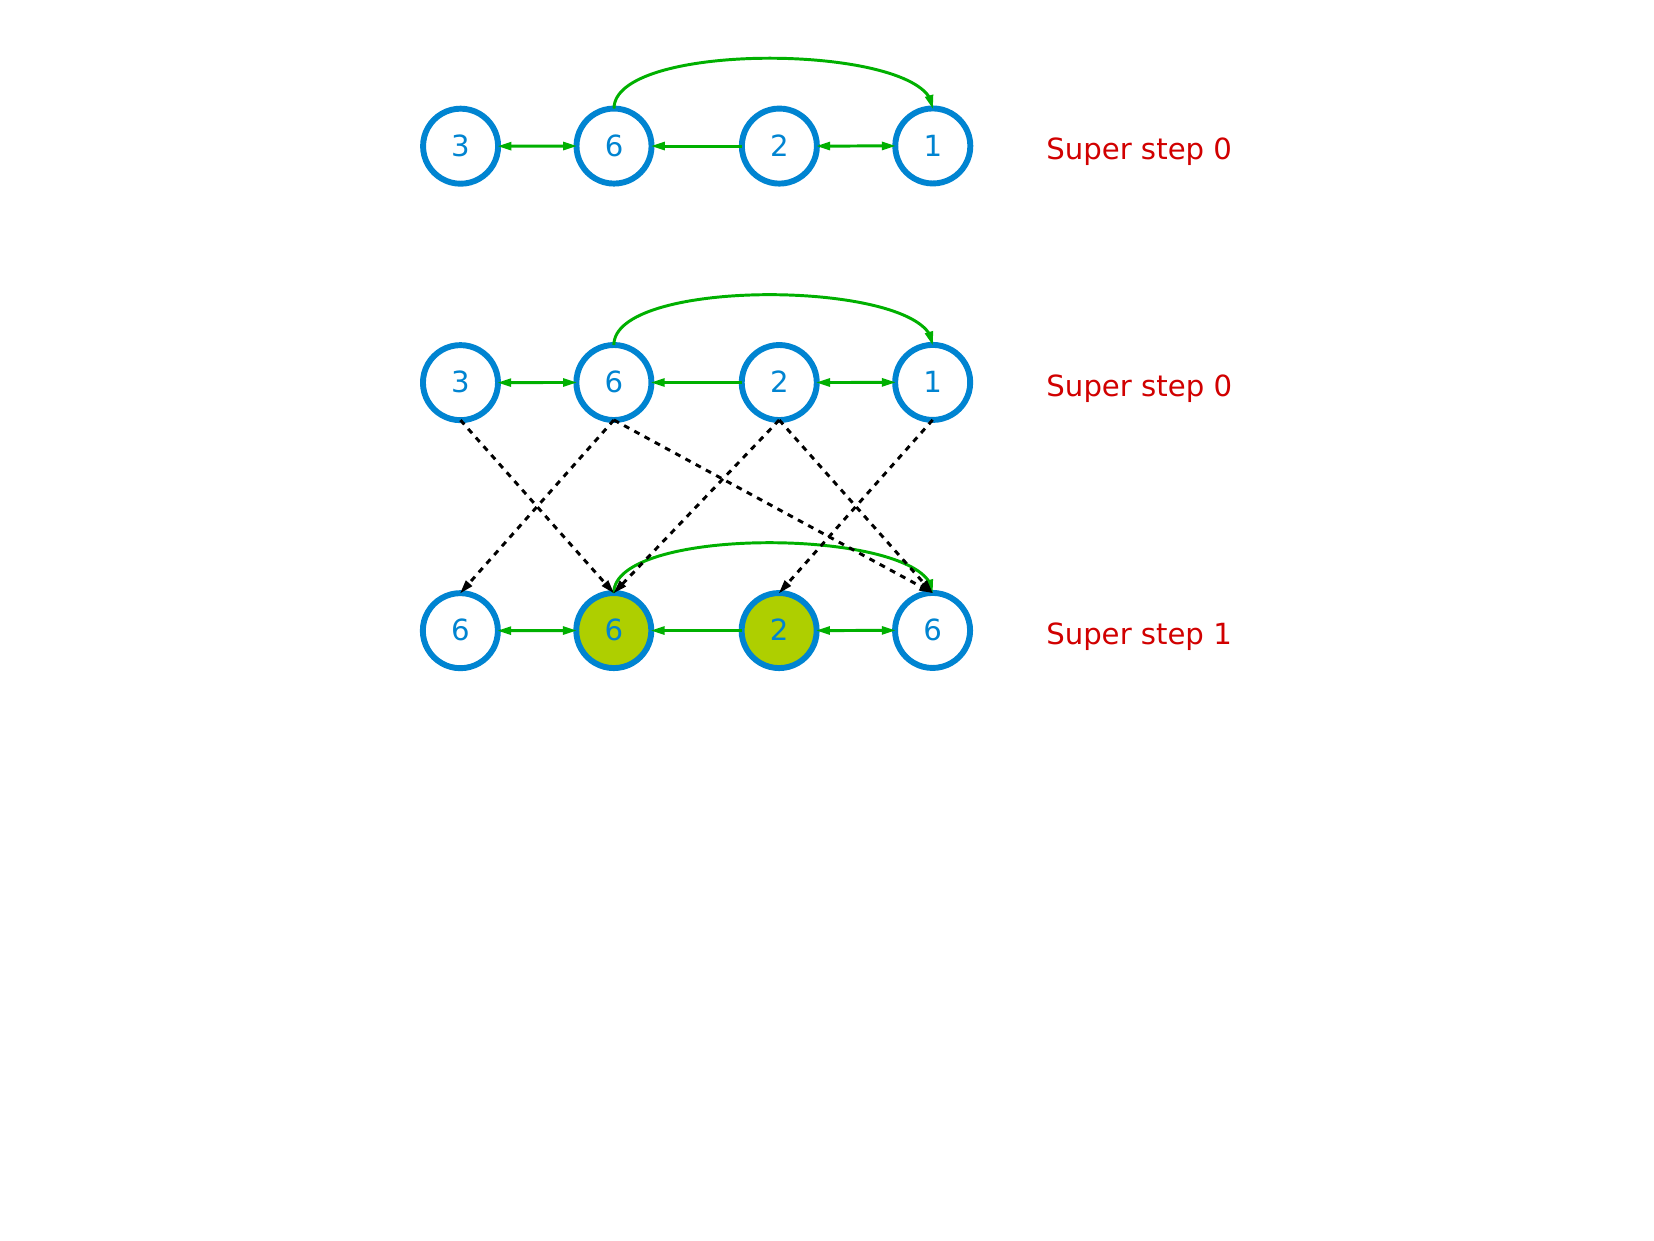

1
6
2
3
Super step 0
1
6
2
3
Super step 0
6
6
2
6
Super step 1